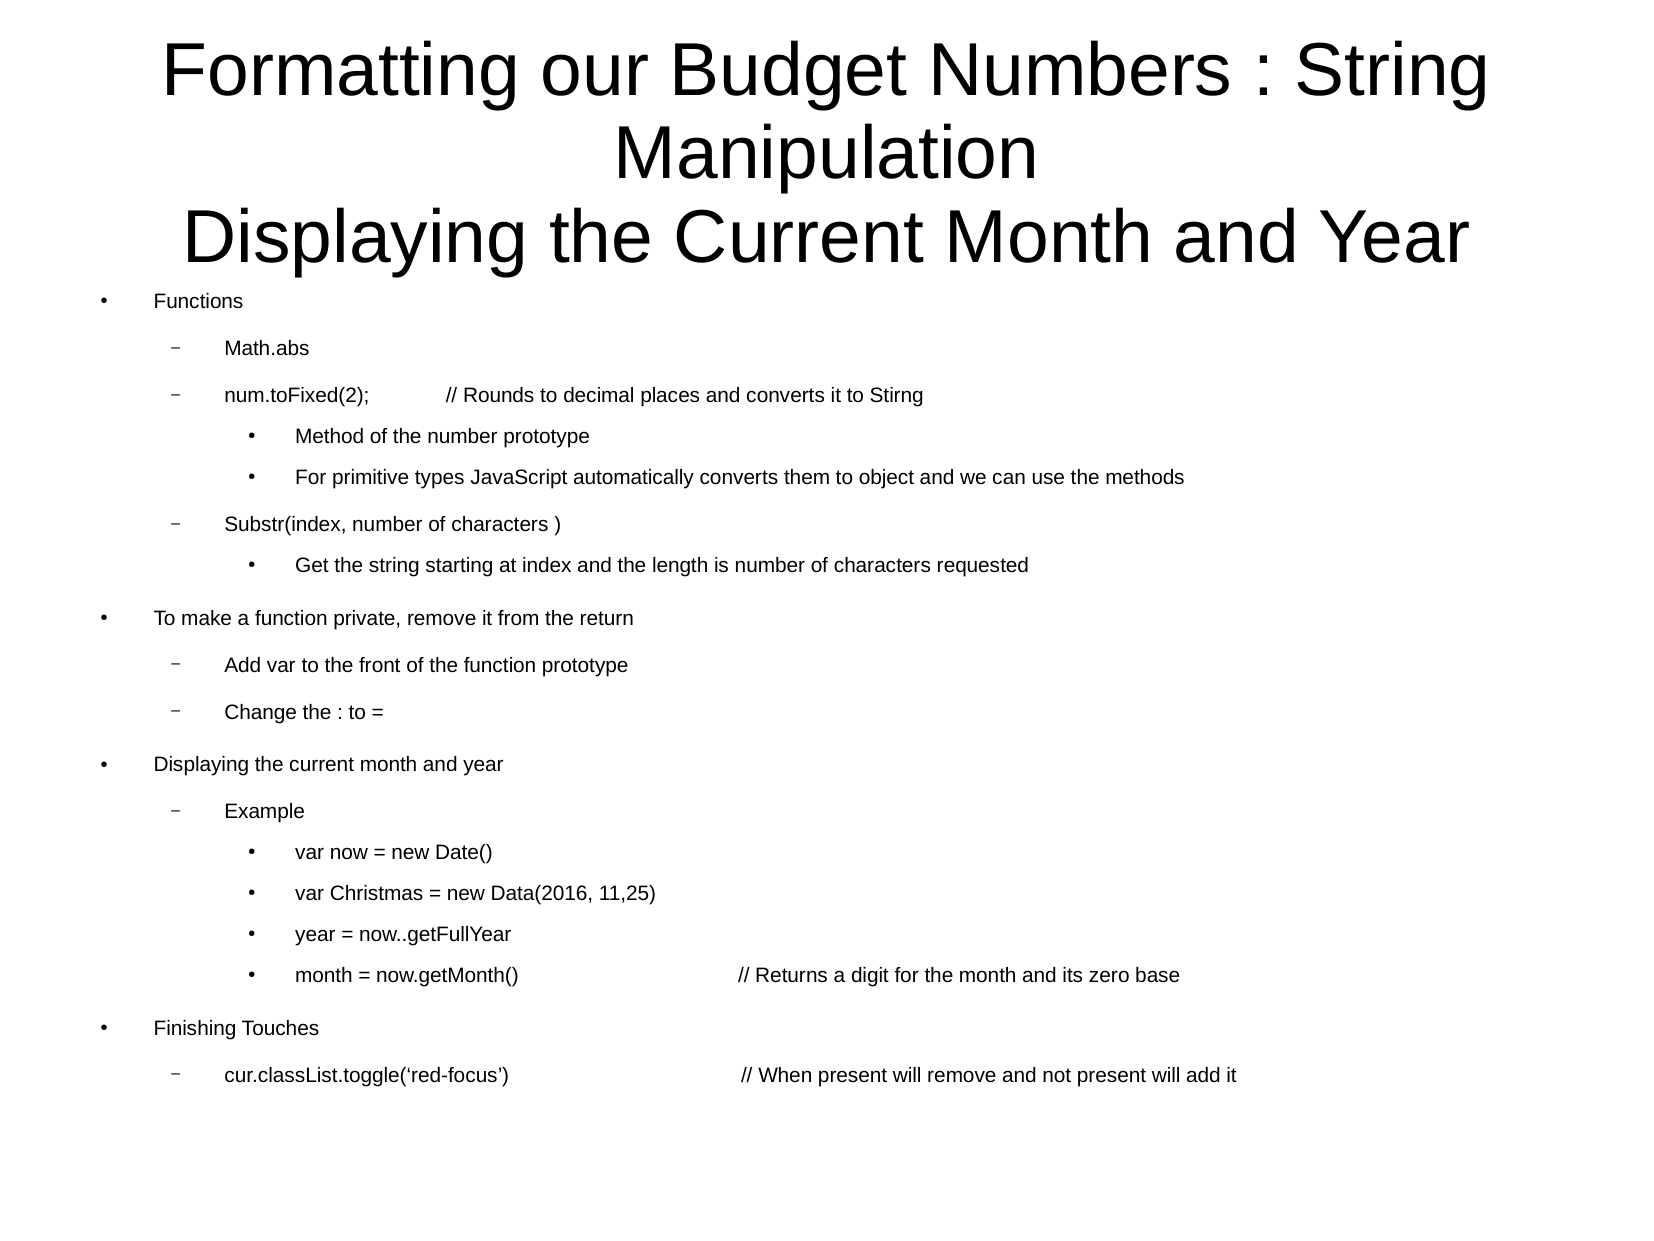

# Formatting our Budget Numbers : String Manipulation Displaying the Current Month and Year
Functions
Math.abs
num.toFixed(2);		// Rounds to decimal places and converts it to Stirng
Method of the number prototype
For primitive types JavaScript automatically converts them to object and we can use the methods
Substr(index, number of characters )
Get the string starting at index and the length is number of characters requested
To make a function private, remove it from the return
Add var to the front of the function prototype
Change the : to =
Displaying the current month and year
Example
var now = new Date()
var Christmas = new Data(2016, 11,25)
year = now..getFullYear
month = now.getMonth()			// Returns a digit for the month and its zero base
Finishing Touches
cur.classList.toggle(‘red-focus’)				// When present will remove and not present will add it